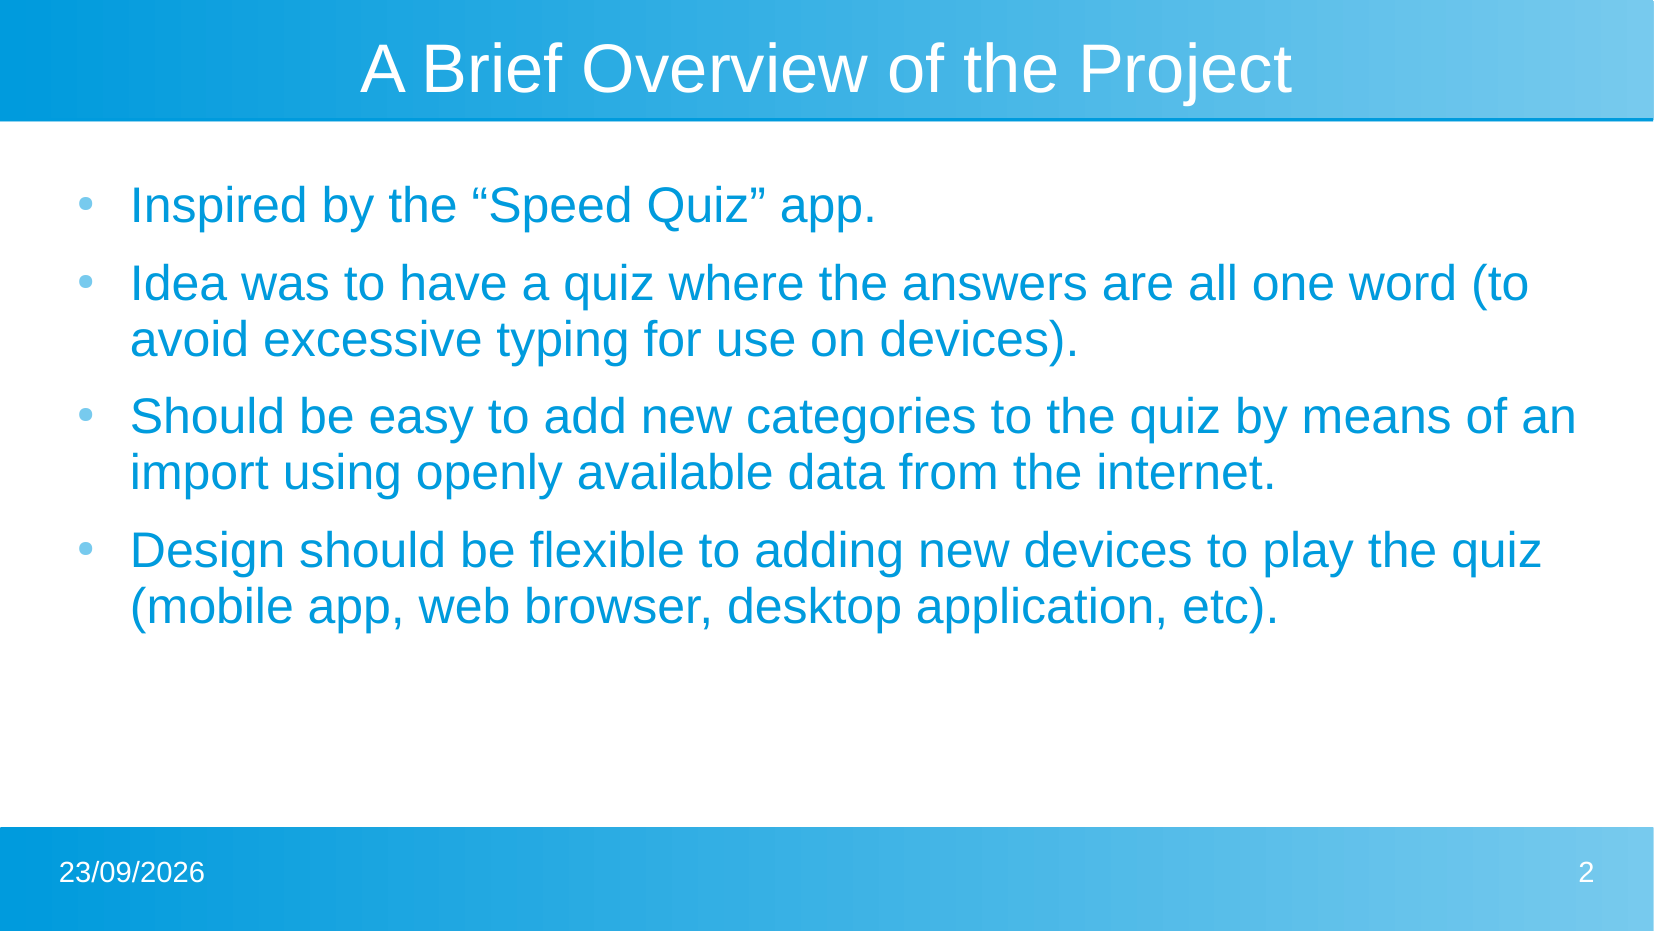

# A Brief Overview of the Project
Inspired by the “Speed Quiz” app.
Idea was to have a quiz where the answers are all one word (to avoid excessive typing for use on devices).
Should be easy to add new categories to the quiz by means of an import using openly available data from the internet.
Design should be flexible to adding new devices to play the quiz (mobile app, web browser, desktop application, etc).
2